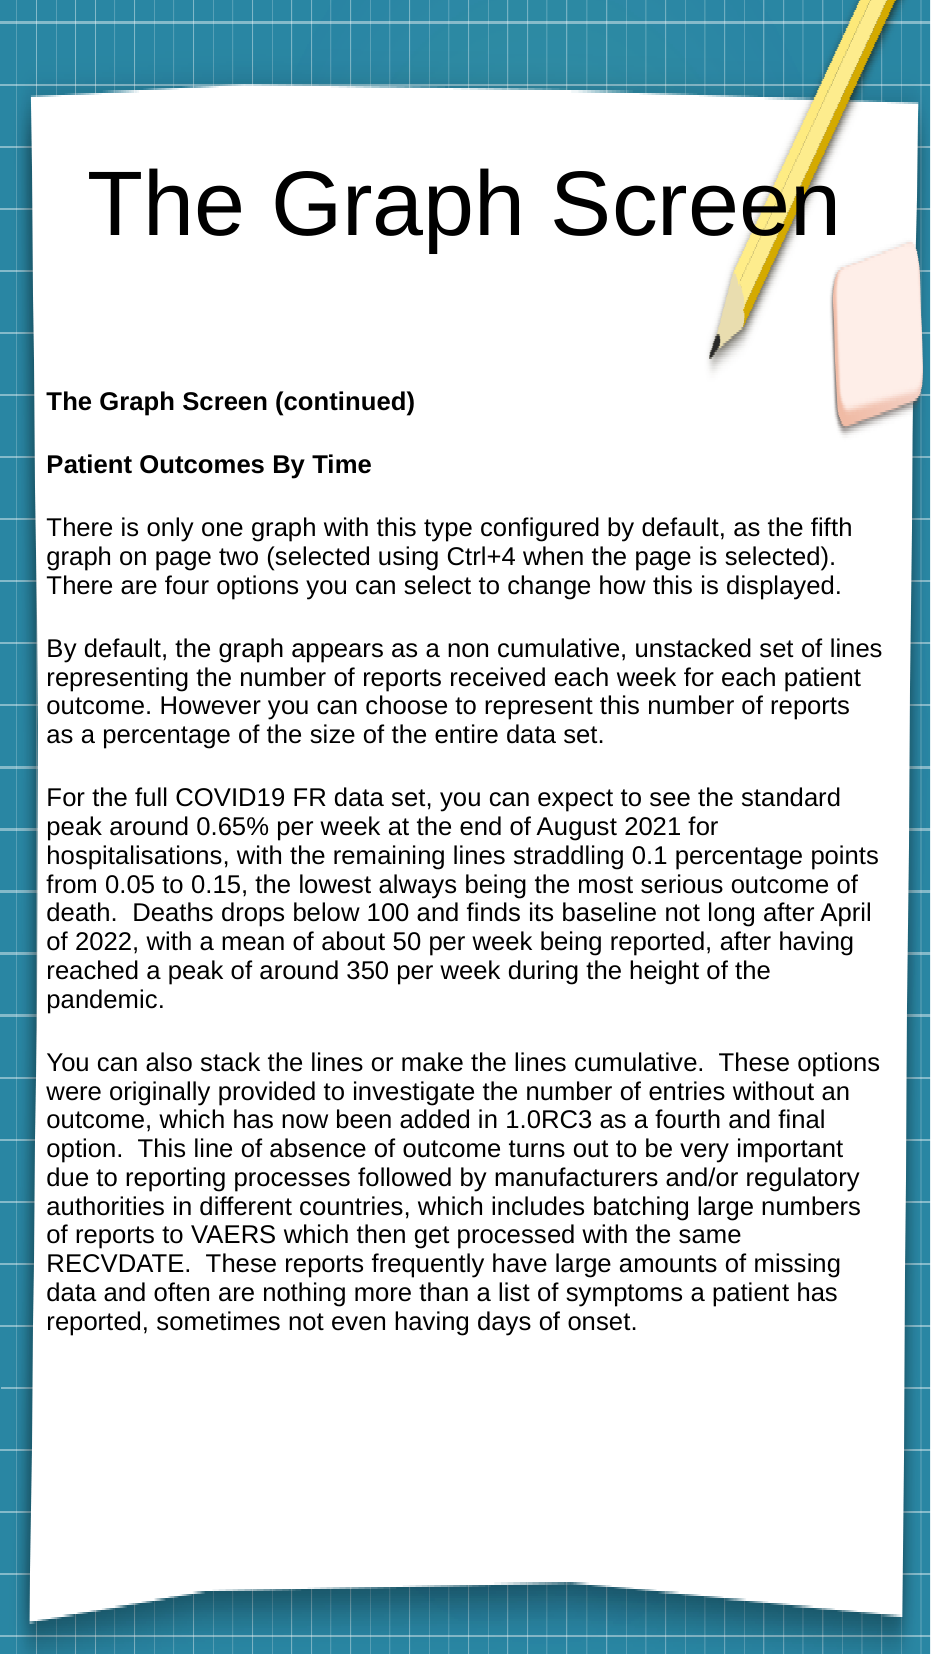

# The Graph Screen
The Graph Screen (continued)
Patient Outcomes By Time
There is only one graph with this type configured by default, as the fifth graph on page two (selected using Ctrl+4 when the page is selected). There are four options you can select to change how this is displayed.
By default, the graph appears as a non cumulative, unstacked set of lines representing the number of reports received each week for each patient outcome. However you can choose to represent this number of reports as a percentage of the size of the entire data set.
For the full COVID19 FR data set, you can expect to see the standard peak around 0.65% per week at the end of August 2021 for hospitalisations, with the remaining lines straddling 0.1 percentage points from 0.05 to 0.15, the lowest always being the most serious outcome of death. Deaths drops below 100 and finds its baseline not long after April of 2022, with a mean of about 50 per week being reported, after having reached a peak of around 350 per week during the height of the pandemic.
You can also stack the lines or make the lines cumulative. These options were originally provided to investigate the number of entries without an outcome, which has now been added in 1.0RC3 as a fourth and final option. This line of absence of outcome turns out to be very important due to reporting processes followed by manufacturers and/or regulatory authorities in different countries, which includes batching large numbers of reports to VAERS which then get processed with the same RECVDATE. These reports frequently have large amounts of missing data and often are nothing more than a list of symptoms a patient has reported, sometimes not even having days of onset.